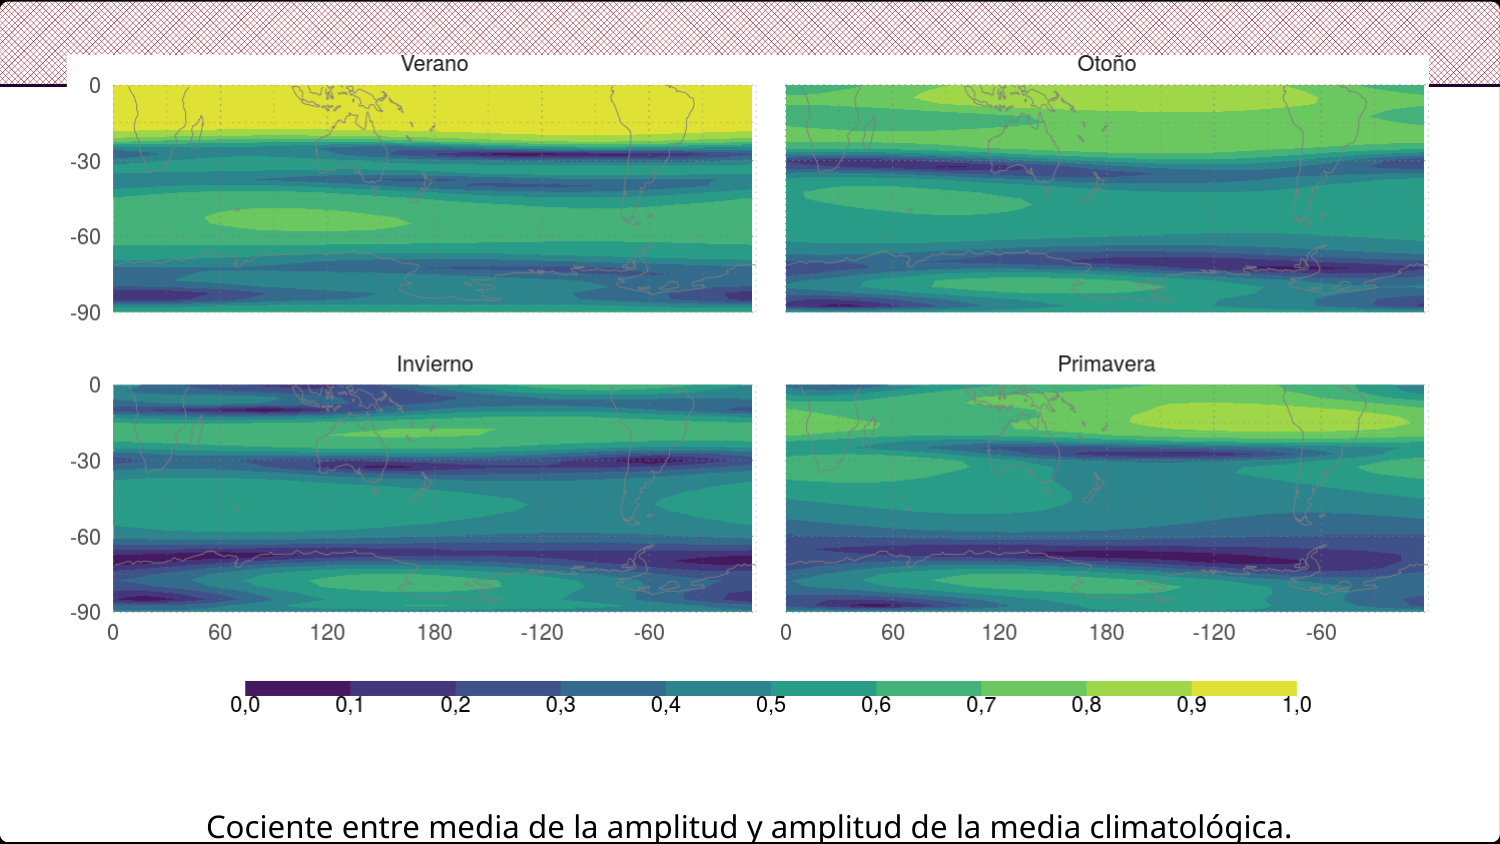

# Estacionariedad
Cociente entre media de la amplitud y amplitud de la media climatológica.
1 = perfectamente estacionario; 0 = no estacionario.